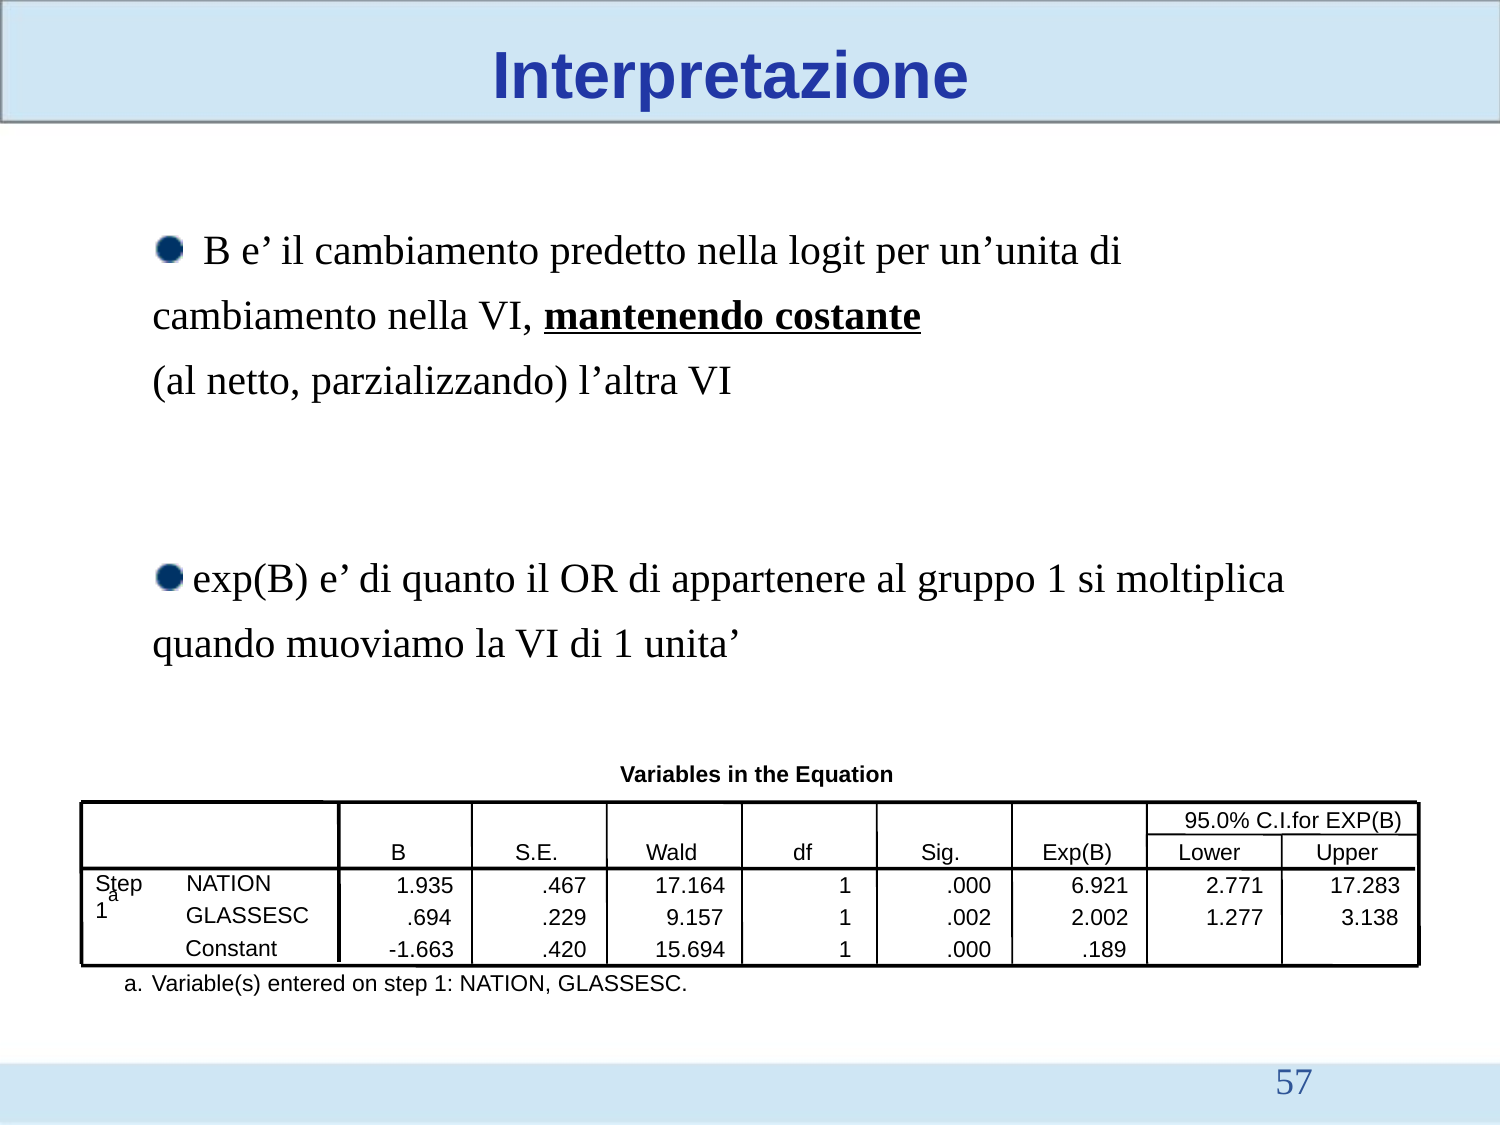

# Interpretazione
 B e’ il cambiamento predetto nella logit per un’unita di cambiamento nella VI, mantenendo costante
(al netto, parzializzando) l’altra VI
 exp(B) e’ di quanto il OR di appartenere al gruppo 1 si moltiplica quando muoviamo la VI di 1 unita’
Variables in the Equation
95.0% C.I.for EXP(B)
B
S.E.
Wald
df
Sig.
Exp(B)
Lower
Upper
Step
NATION
1.935
.467
17.164
1
.000
6.921
2.771
17.283
a
1
GLASSESC
.694
.229
9.157
1
.002
2.002
1.277
3.138
Constant
-1.663
.420
15.694
1
.000
.189
a.
Variable(s) entered on step 1: NATION, GLASSESC.